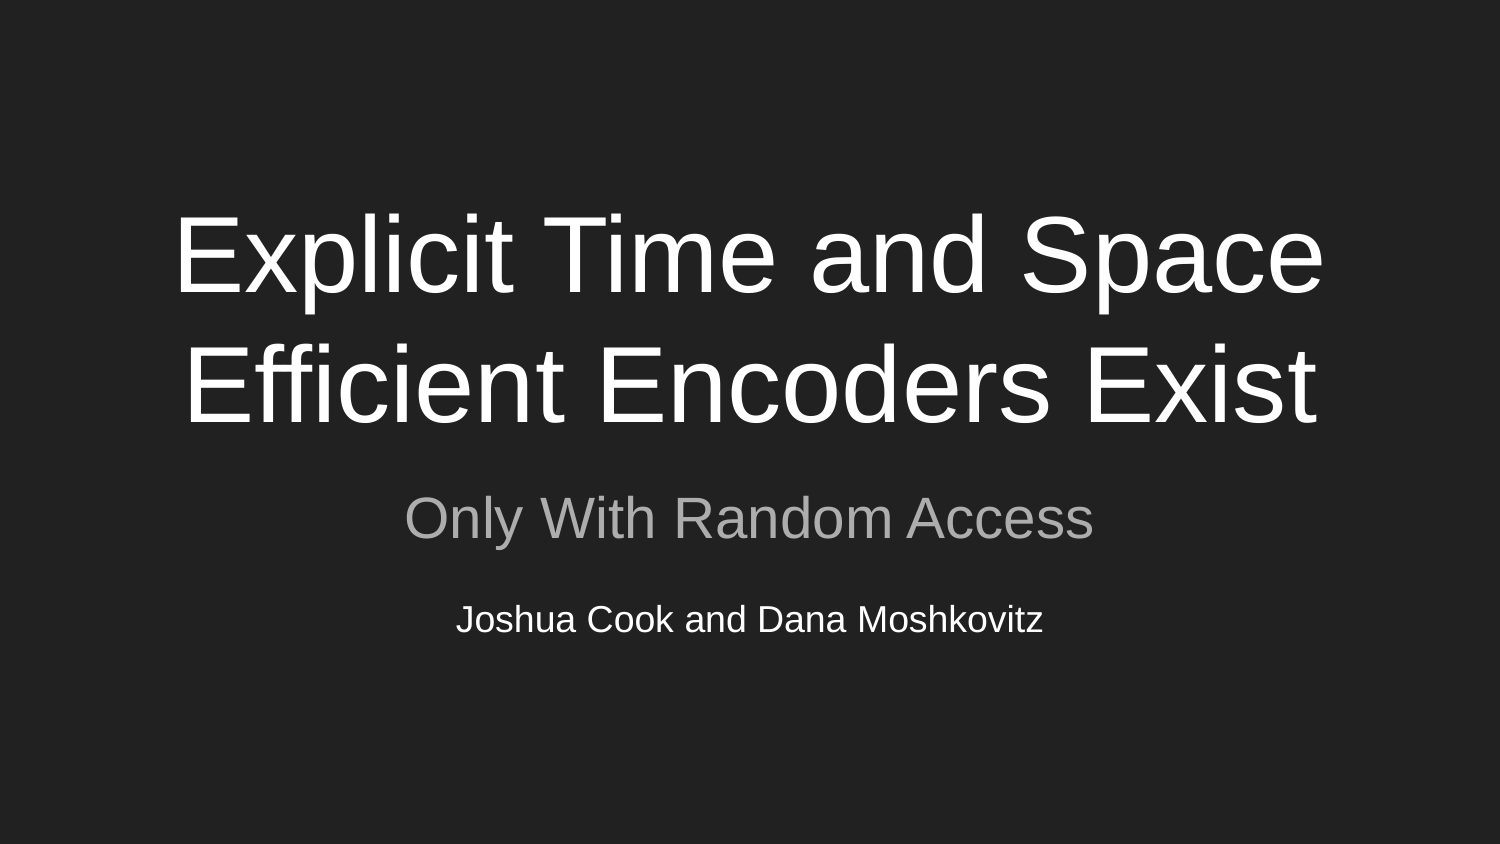

# Explicit Time and Space Efficient Encoders Exist
Only With Random Access
Joshua Cook and Dana Moshkovitz